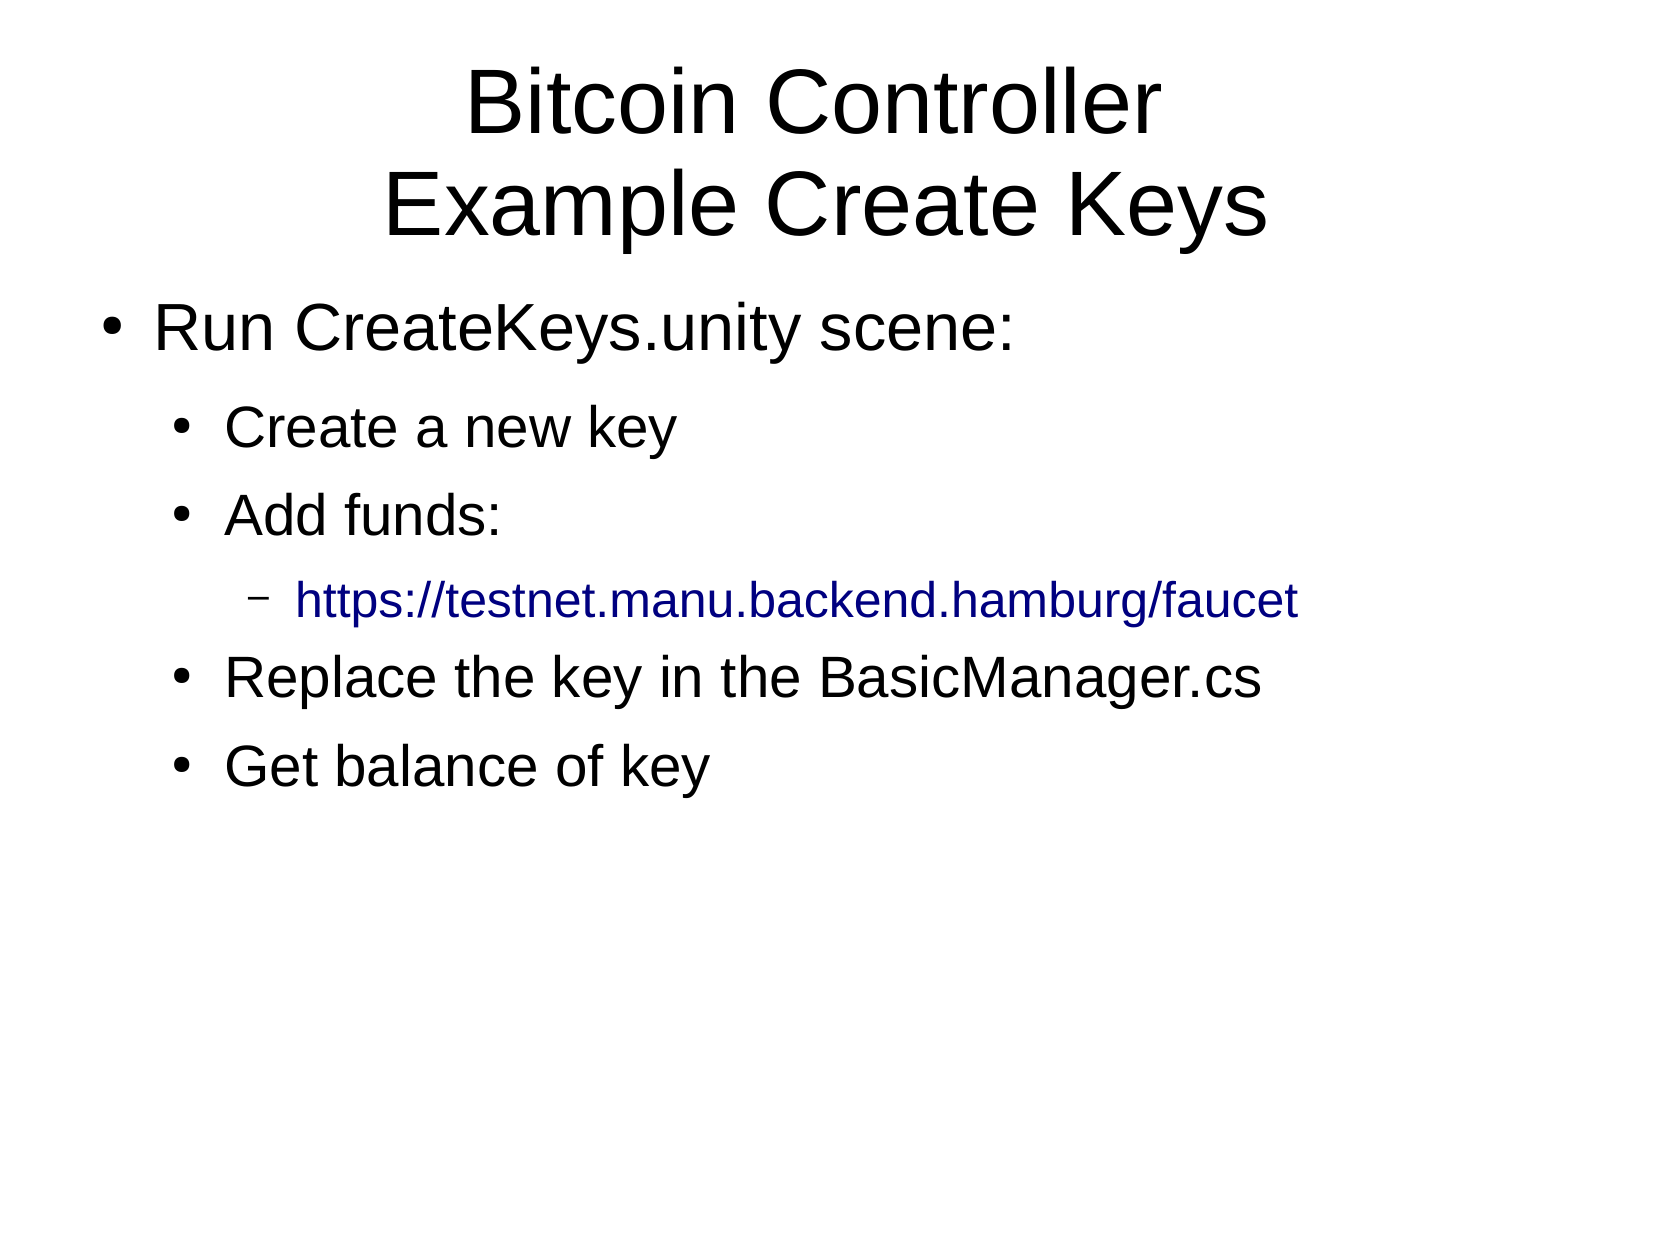

# Bitcoin Controller Example Create Keys
Run CreateKeys.unity scene:
Create a new key
Add funds:
https://testnet.manu.backend.hamburg/faucet
Replace the key in the BasicManager.cs
Get balance of key